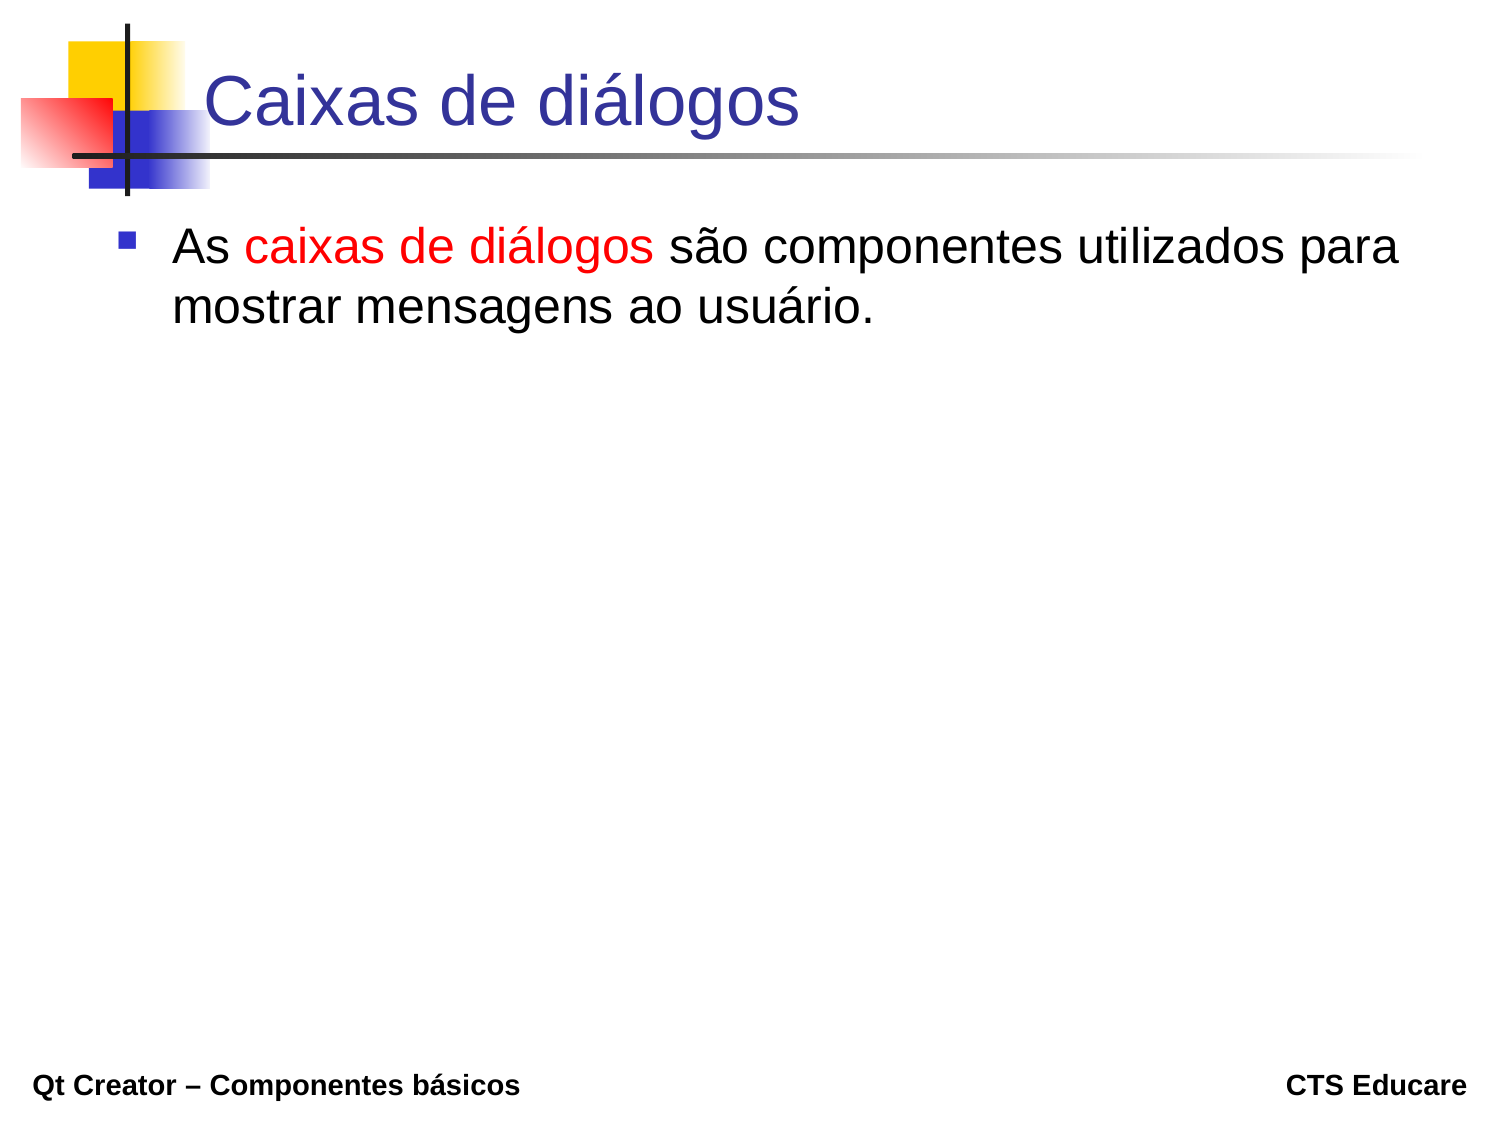

# Caixas de diálogos
As caixas de diálogos são componentes utilizados para mostrar mensagens ao usuário.